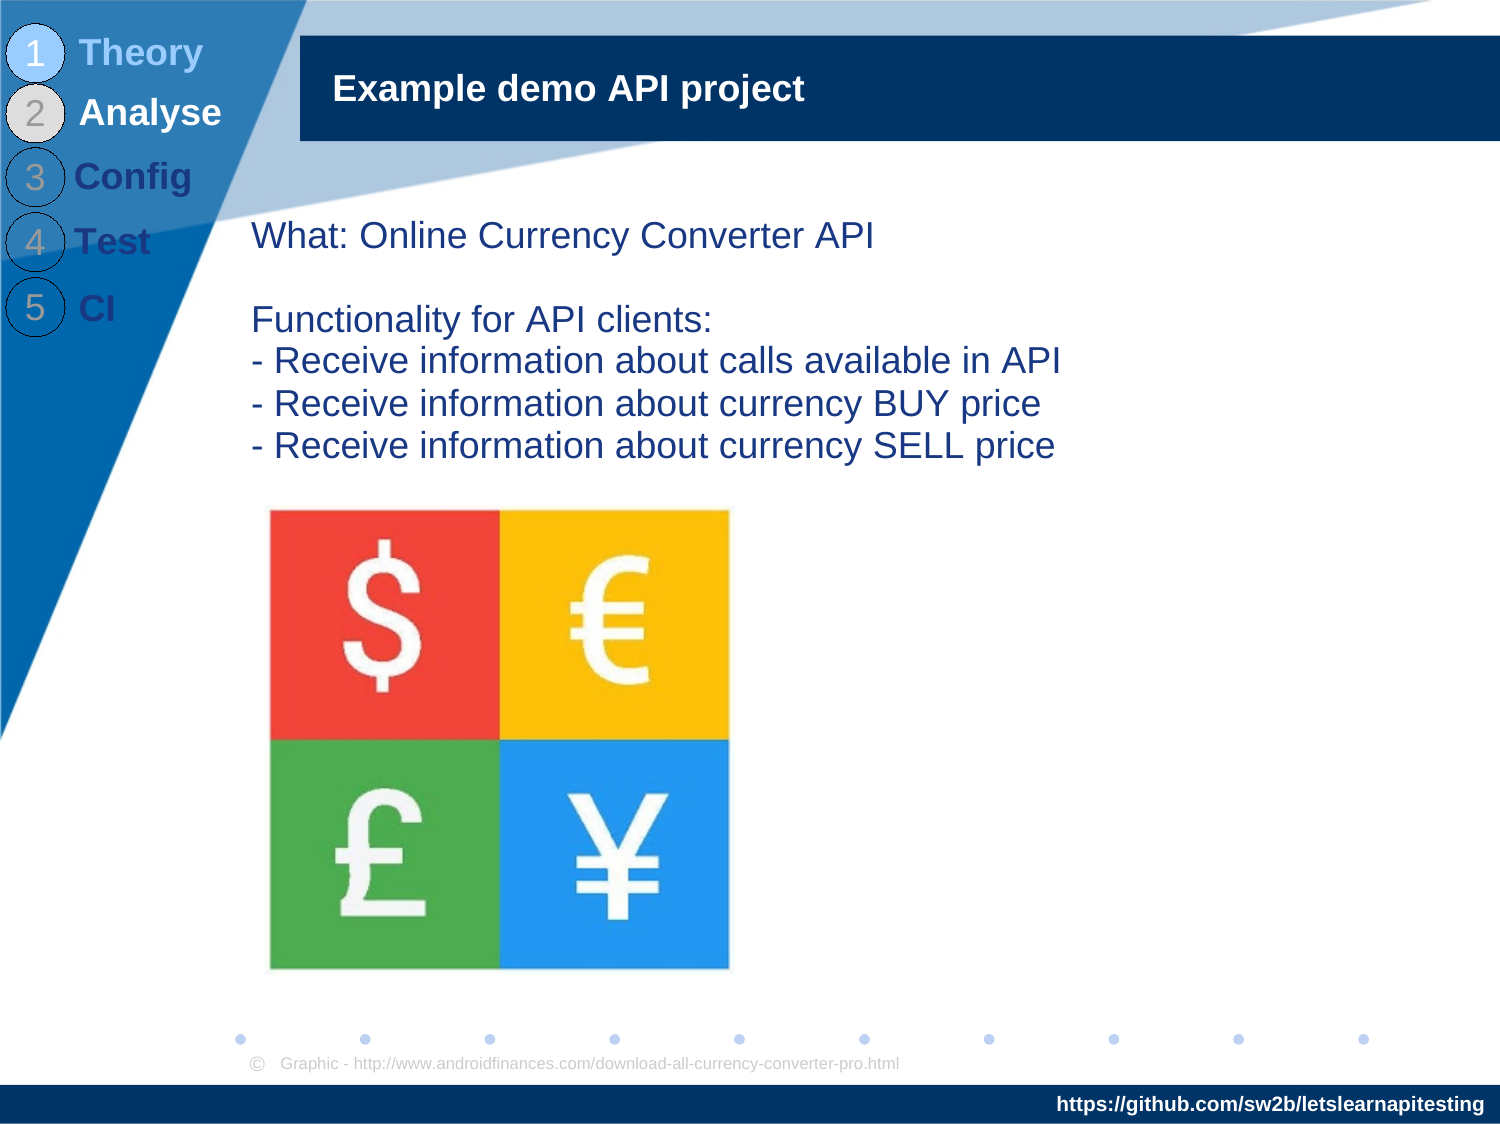

1
Theory
# Example demo API project
2
Analyse
3
Config
What: Online Currency Converter API
Functionality for API clients:
- Receive information about calls available in API
- Receive information about currency BUY price
- Receive information about currency SELL price
4
Test
5
CI
©
Graphic - http://www.androidfinances.com/download-all-currency-converter-pro.html